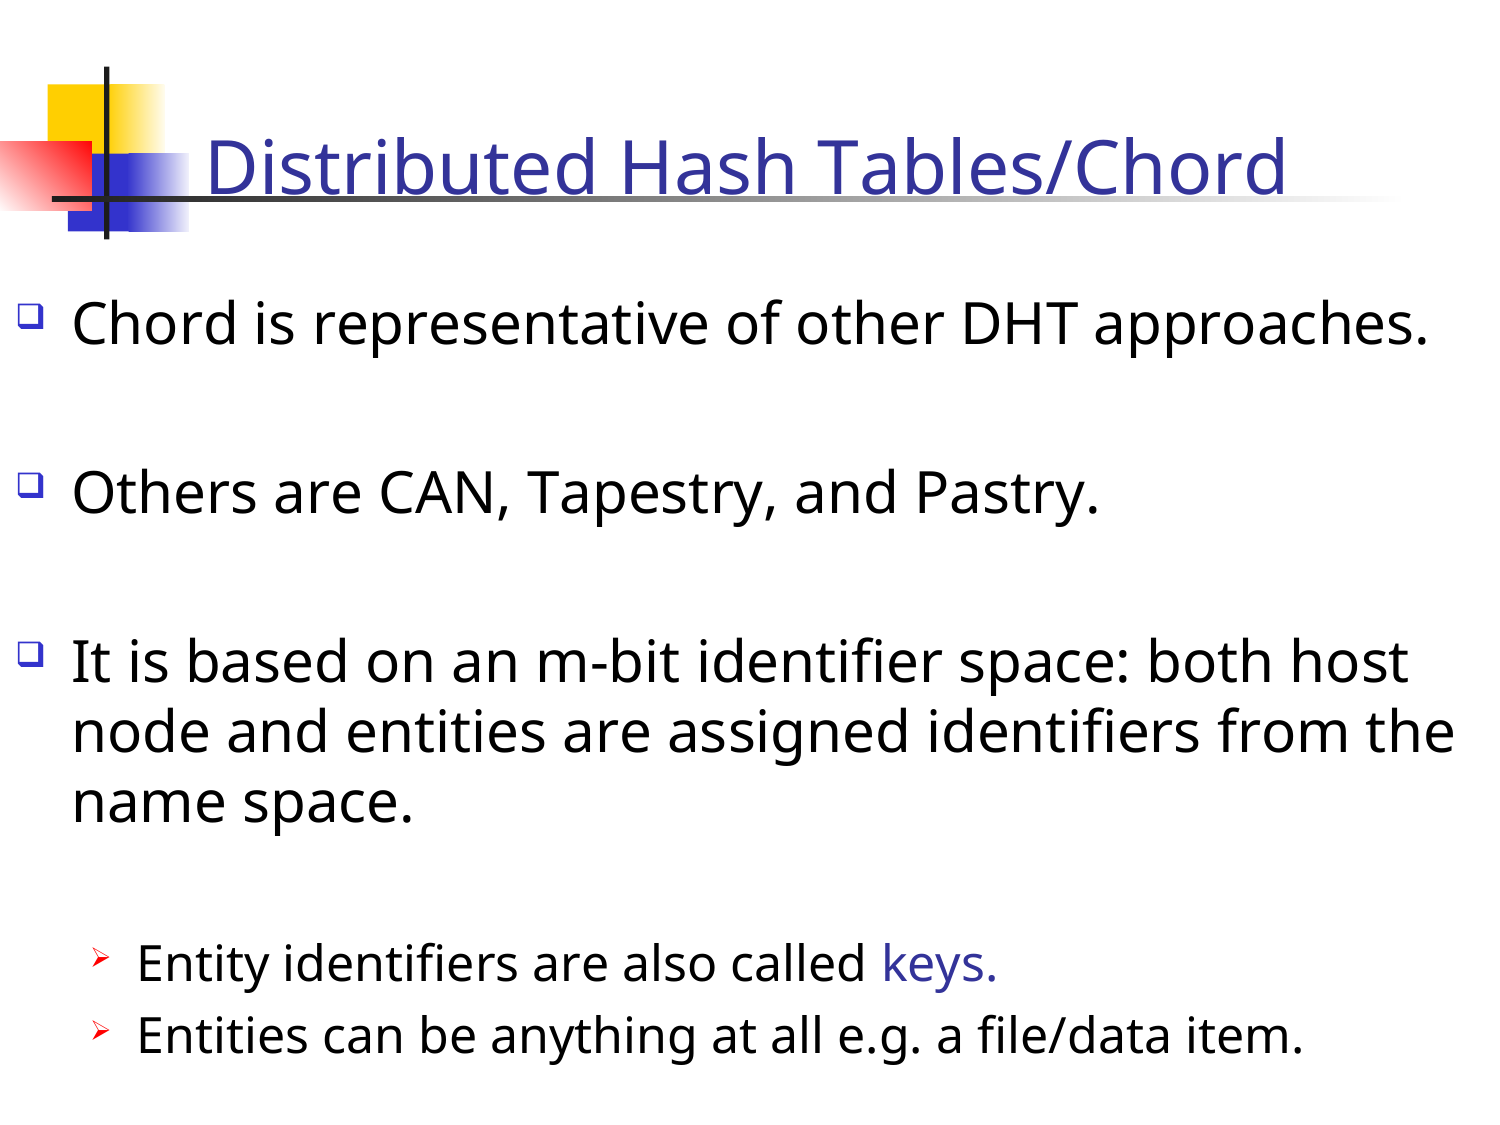

Distributed Hash Tables/Chord
Chord is representative of other DHT approaches.
Others are CAN, Tapestry, and Pastry.
It is based on an m-bit identifier space: both host node and entities are assigned identifiers from the name space.
Entity identifiers are also called keys.
Entities can be anything at all e.g. a file/data item.